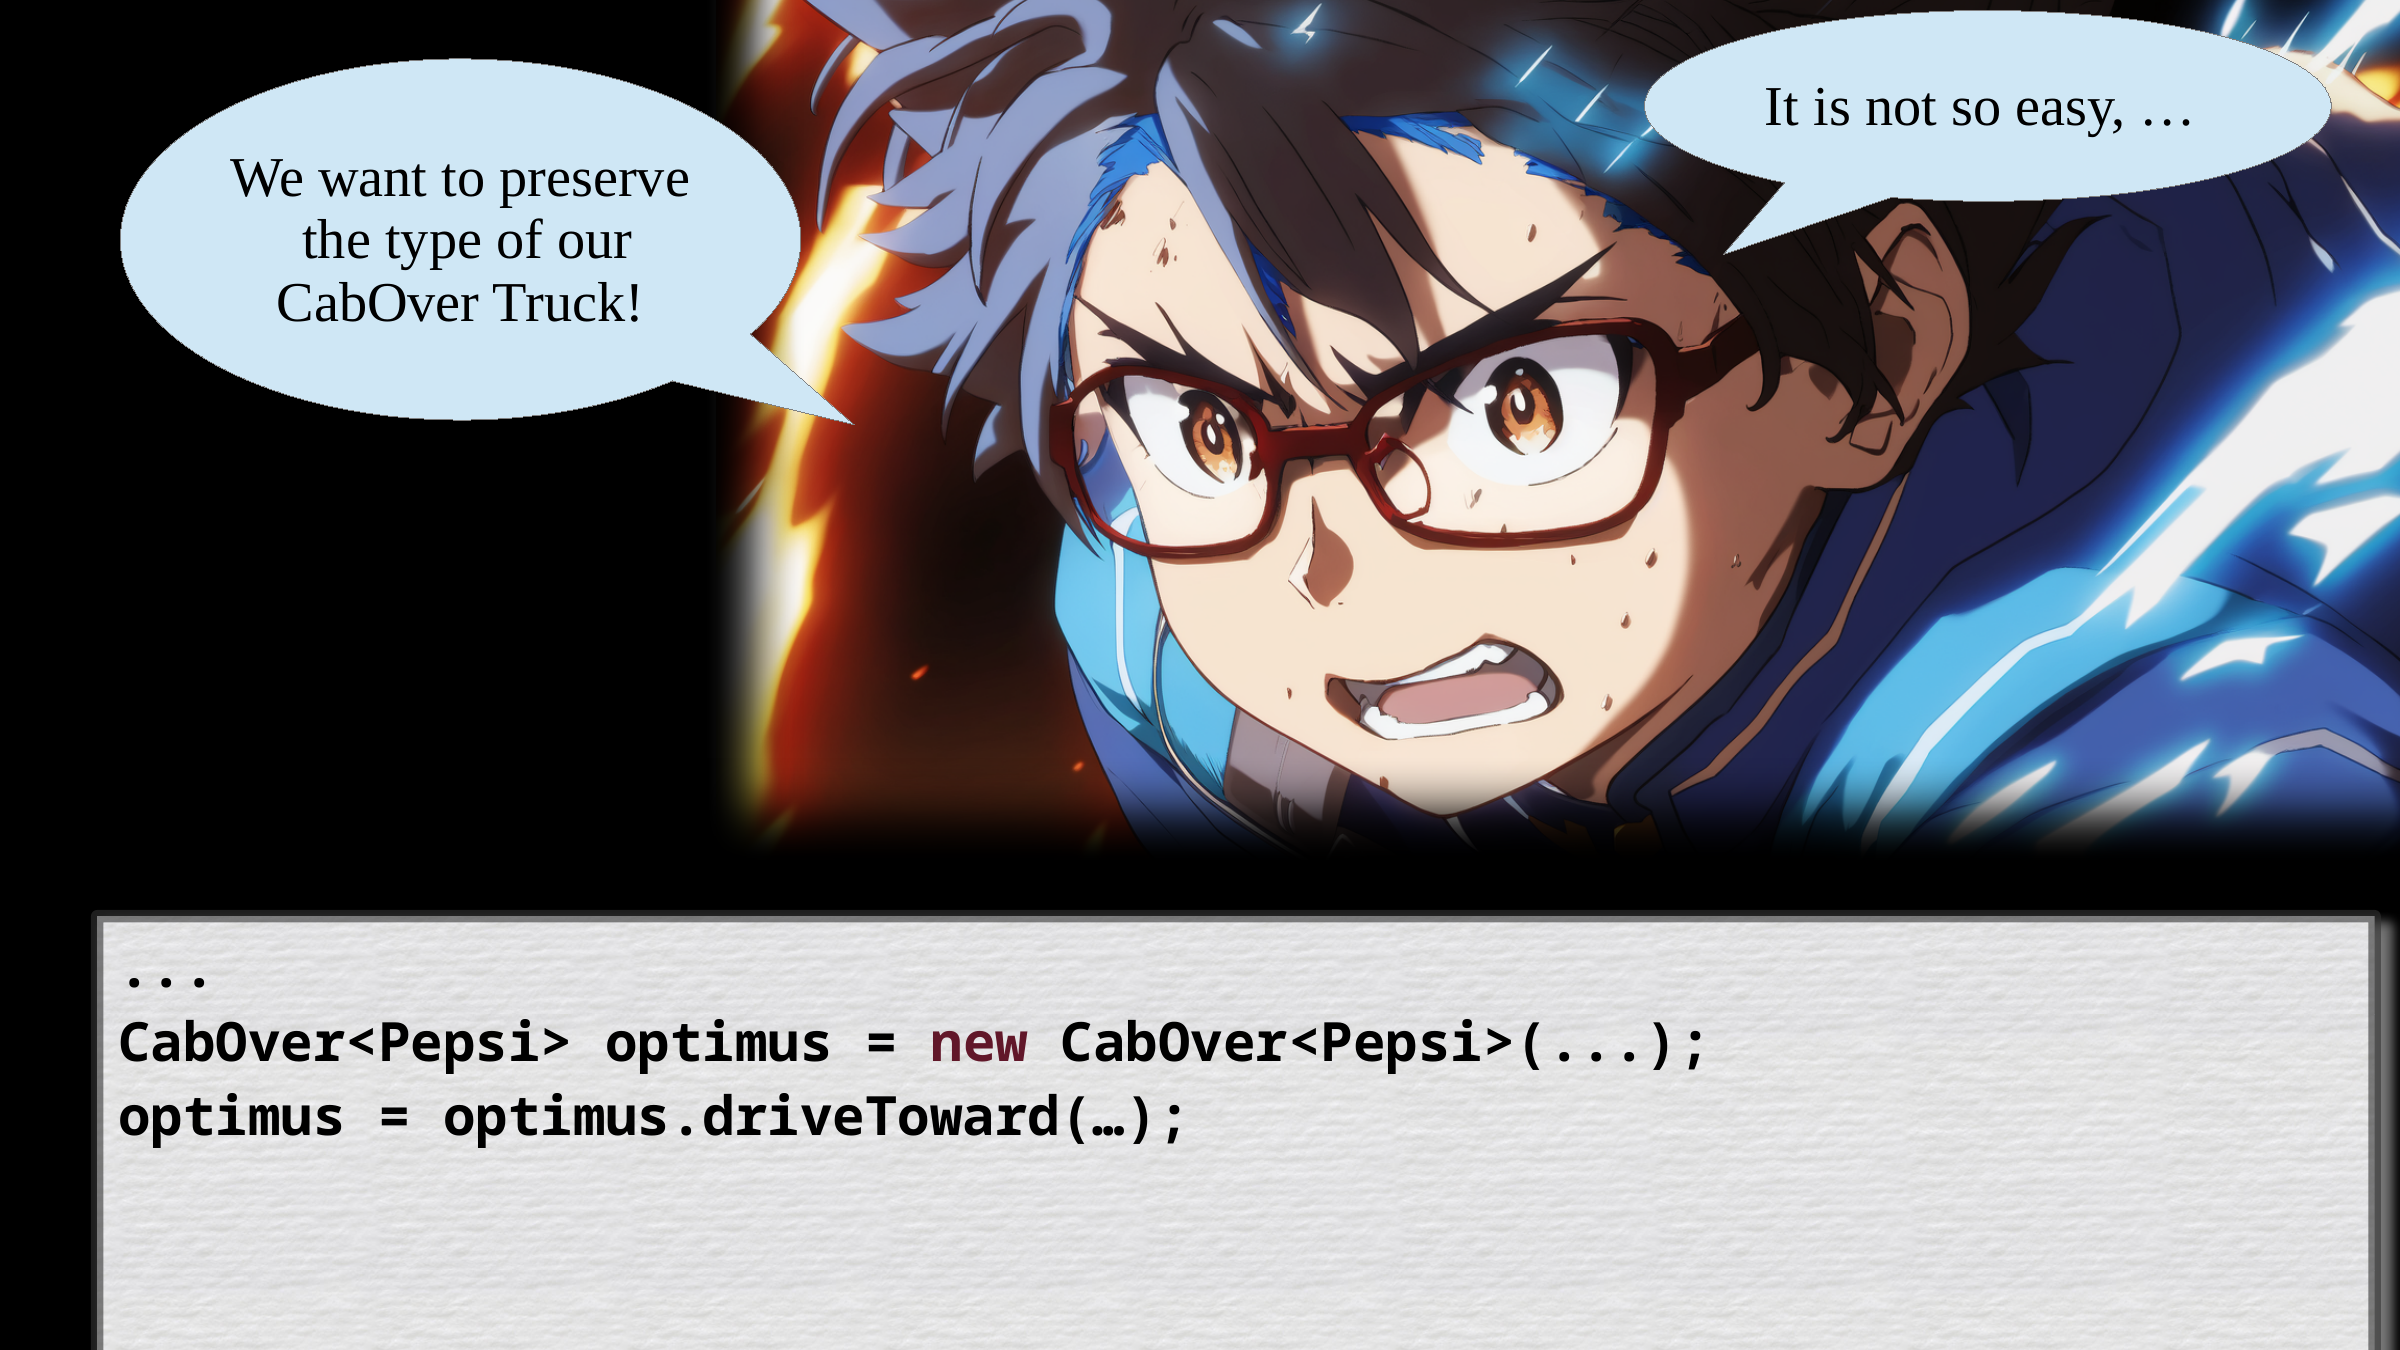

It is not so easy, …
We want to preserve
 the type of our
CabOver Truck!
...
CabOver<Pepsi> optimus = new CabOver<Pepsi>(...);
optimus = optimus.driveToward(…);